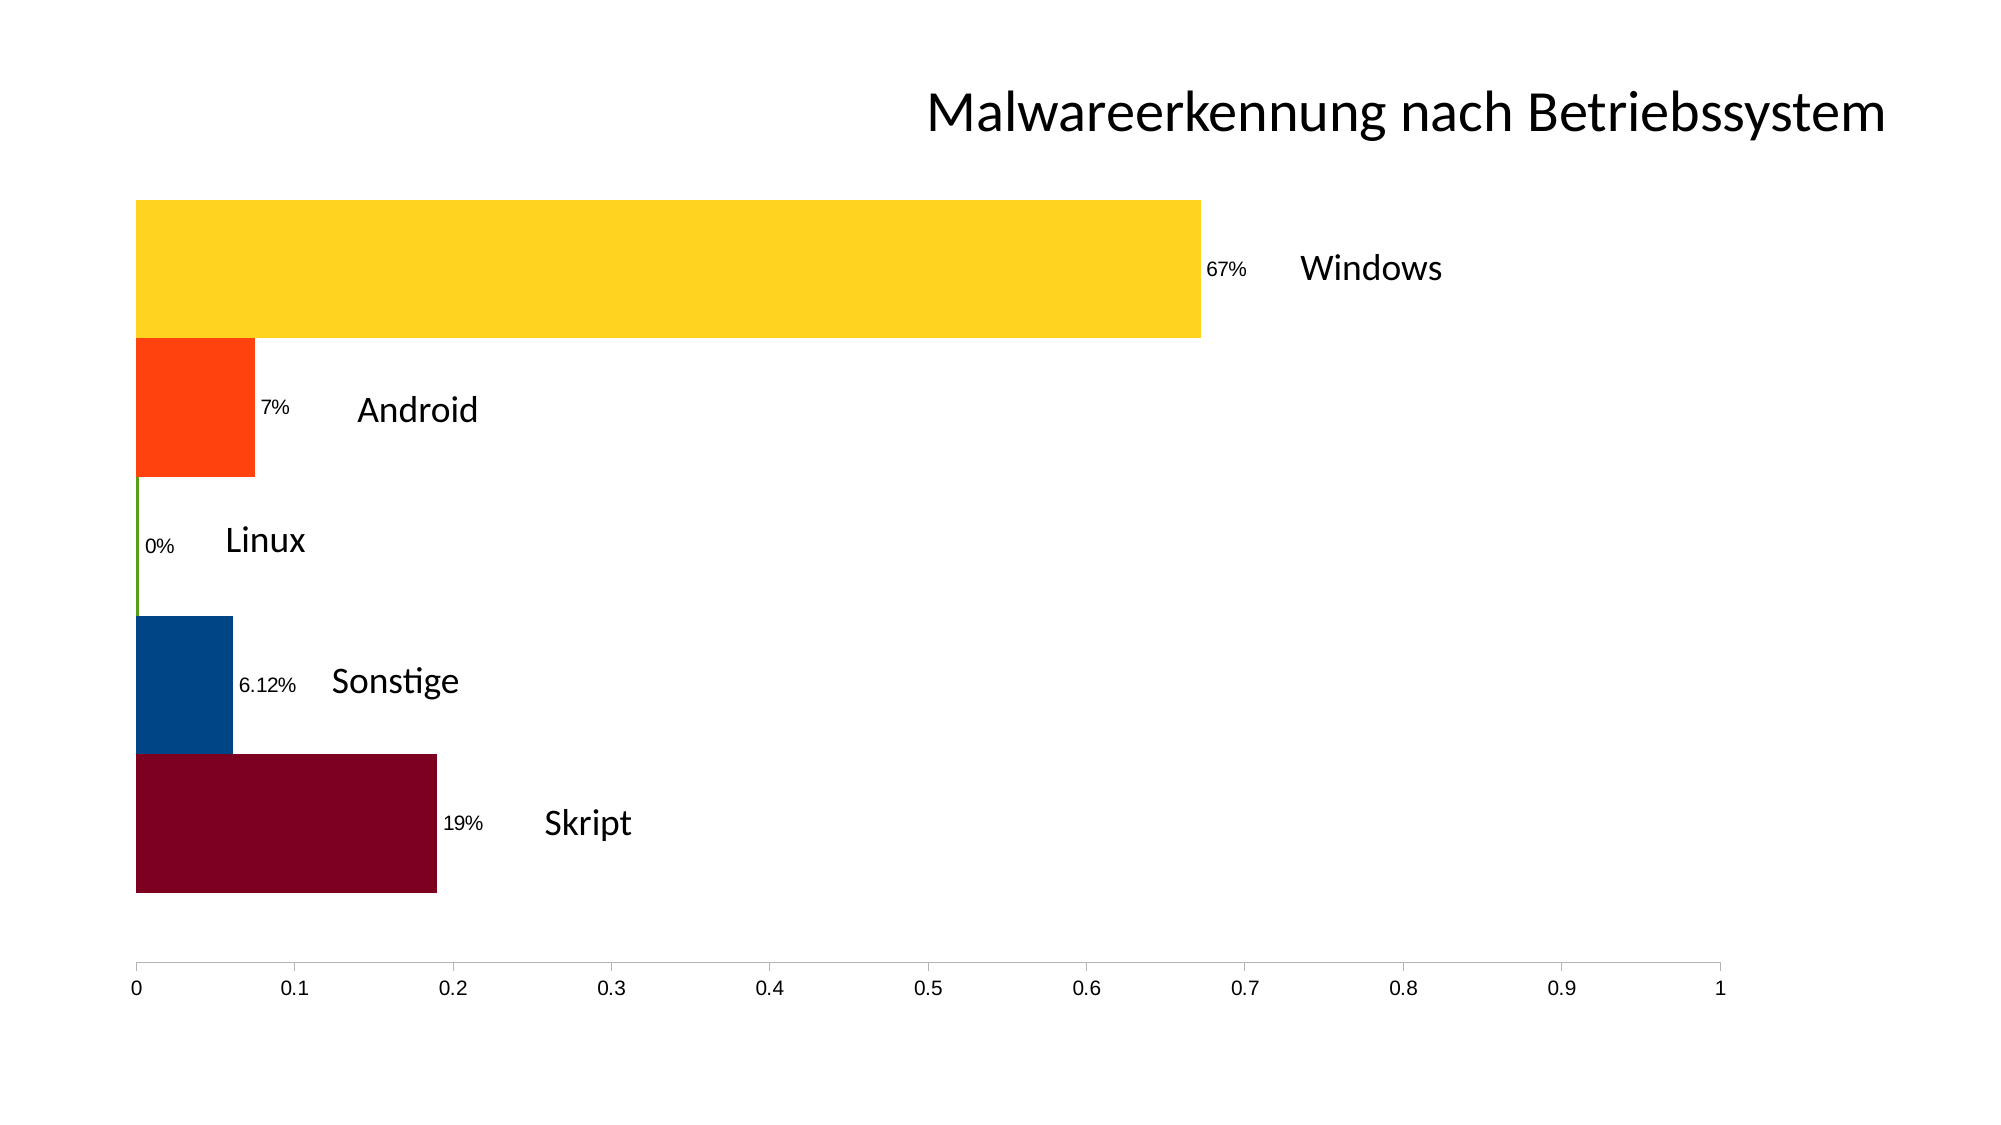

### Chart
| Category | Skript | Sonstige | Linux | Android | Windows |
|---|---|---|---|---|---|
| None | 0.19 | 0.0612 | 0.002 | 0.0748 | 0.672 |Malwareerkennung nach Betriebssystem
Windows
Android
Linux
Sonstige
Skript